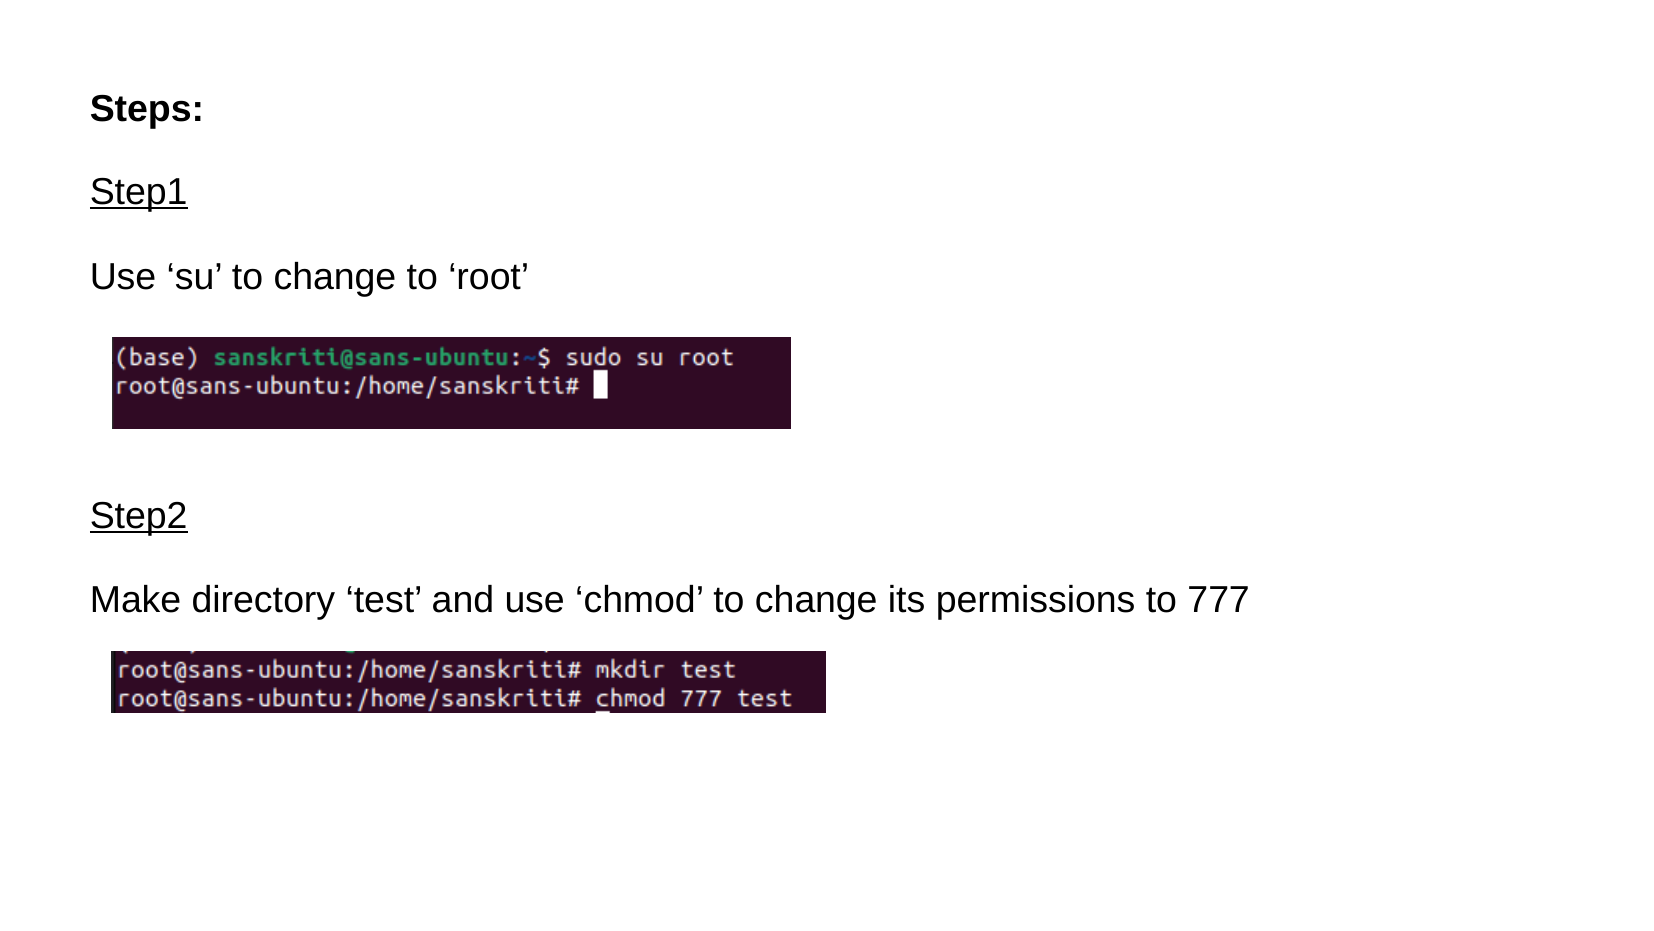

Steps:
Step1
Use ‘su’ to change to ‘root’
Step2
Make directory ‘test’ and use ‘chmod’ to change its permissions to 777